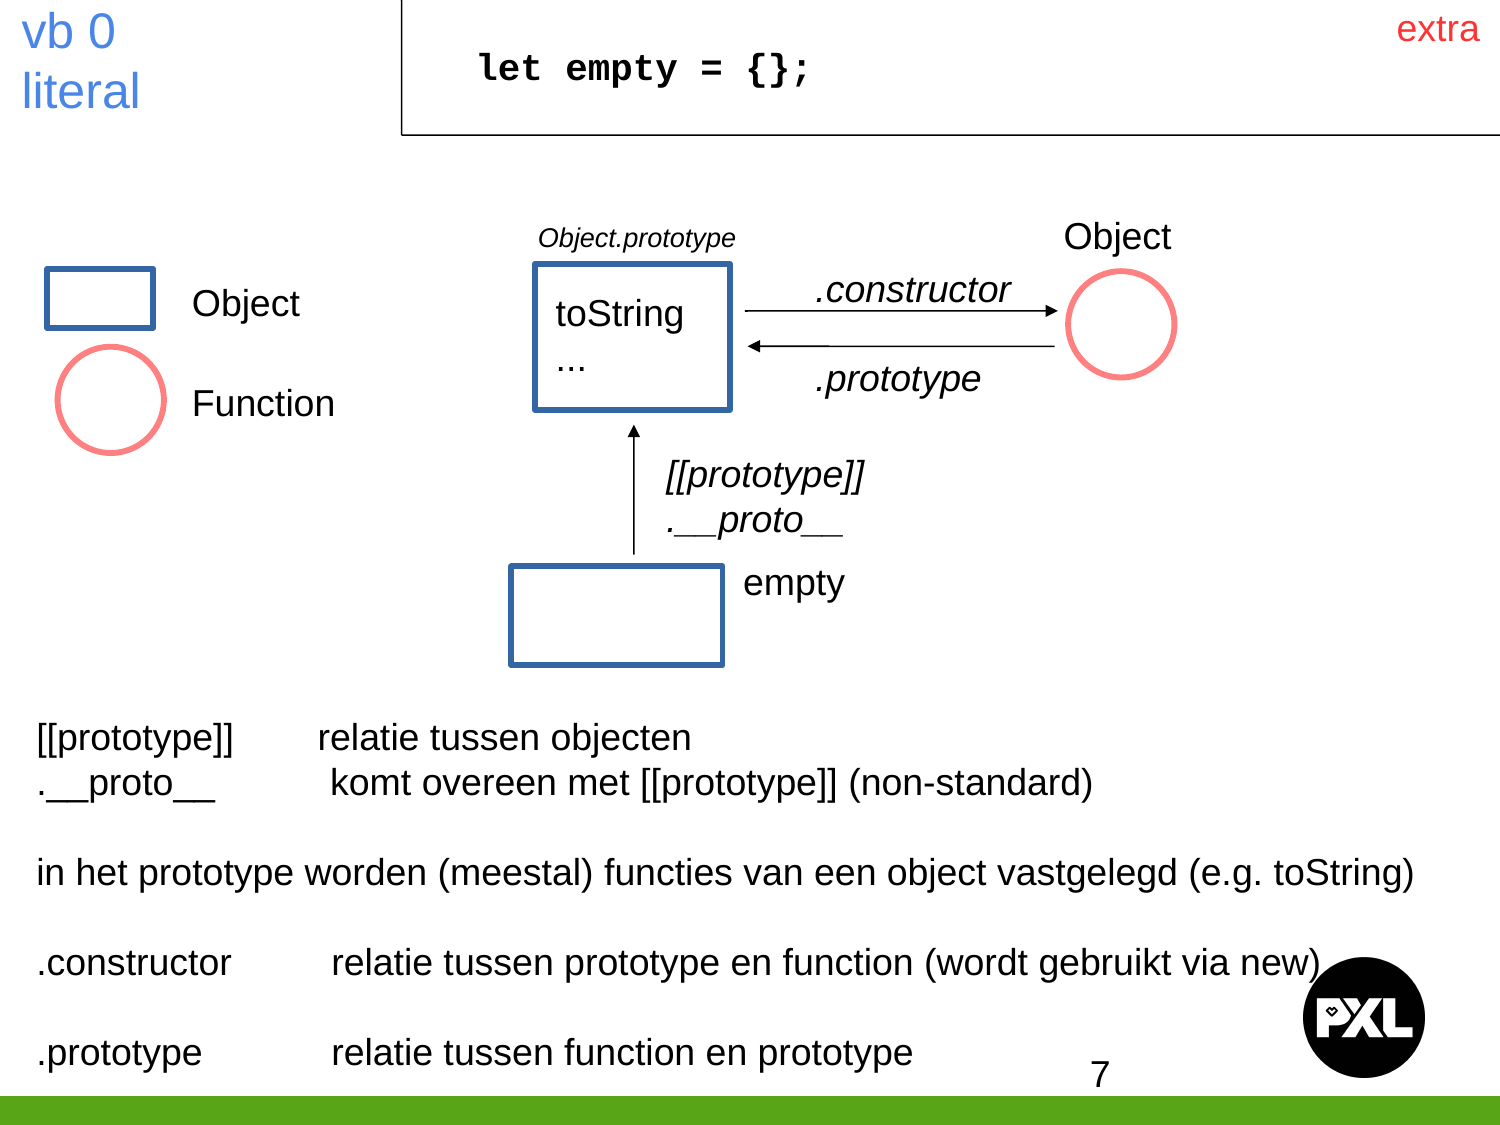

extra
vb 0
literal
let empty = {};
Object
Object.prototype
.constructor
Object
toString
...
.prototype
Function
[[prototype]]
.__proto__
empty
[[prototype]] relatie tussen objecten
.__proto__ komt overeen met [[prototype]] (non-standard)
in het prototype worden (meestal) functies van een object vastgelegd (e.g. toString)
.constructor		relatie tussen prototype en function (wordt gebruikt via new)
.prototype		relatie tussen function en prototype